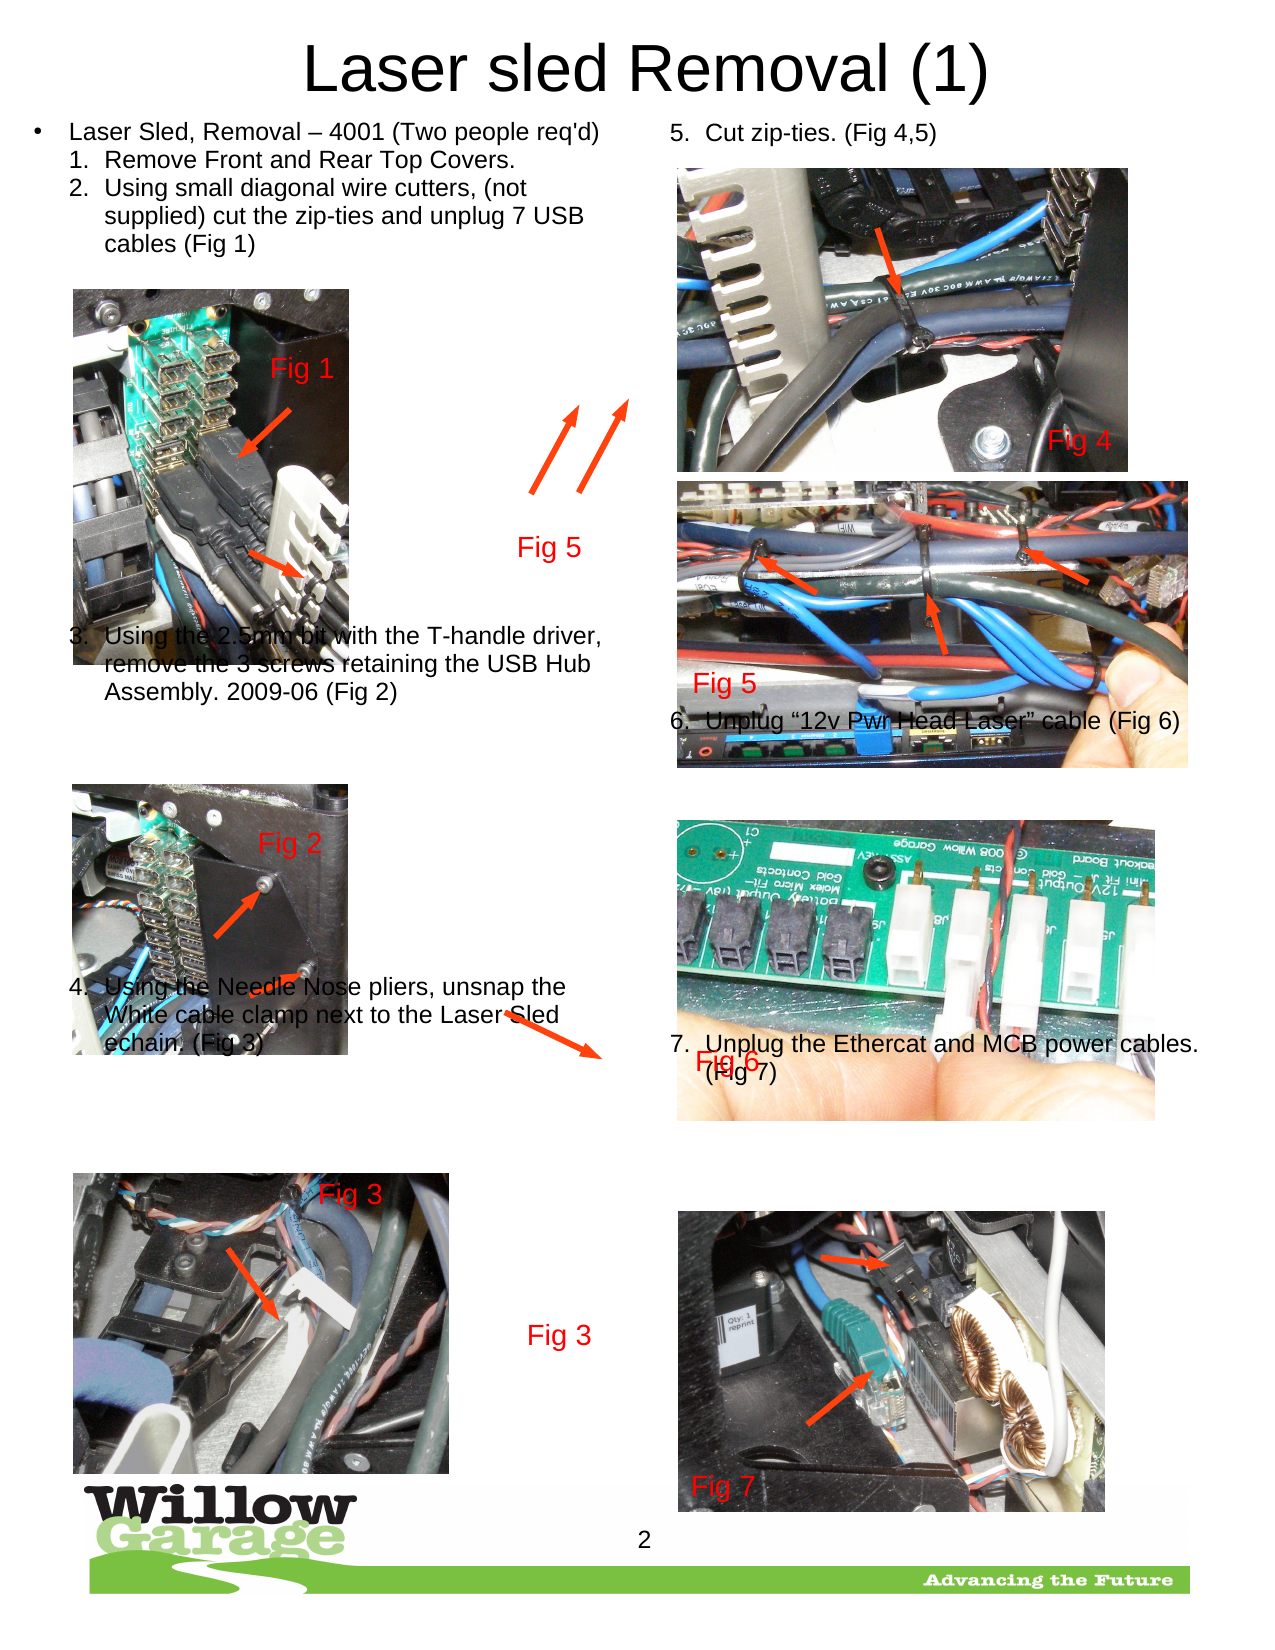

# Laser sled Removal (1)
Laser Sled, Removal – 4001 (Two people req'd)
Remove Front and Rear Top Covers.
Using small diagonal wire cutters, (not supplied) cut the zip-ties and unplug 7 USB cables (Fig 1)
Using the 2.5mm bit with the T-handle driver, remove the 3 screws retaining the USB Hub Assembly. 2009-06 (Fig 2)
Using the Needle Nose pliers, unsnap the White cable clamp next to the Laser Sled echain. (Fig 3)
Cut zip-ties. (Fig 4,5)
Unplug “12v Pwr Head Laser” cable (Fig 6)
Unplug the Ethercat and MCB power cables. (Fig 7)
Fig 1
Fig 4
Fig 5
Fig 5
Fig 2
Fig 6
Fig 3
Fig 4
Fig 3
Fig 7
2